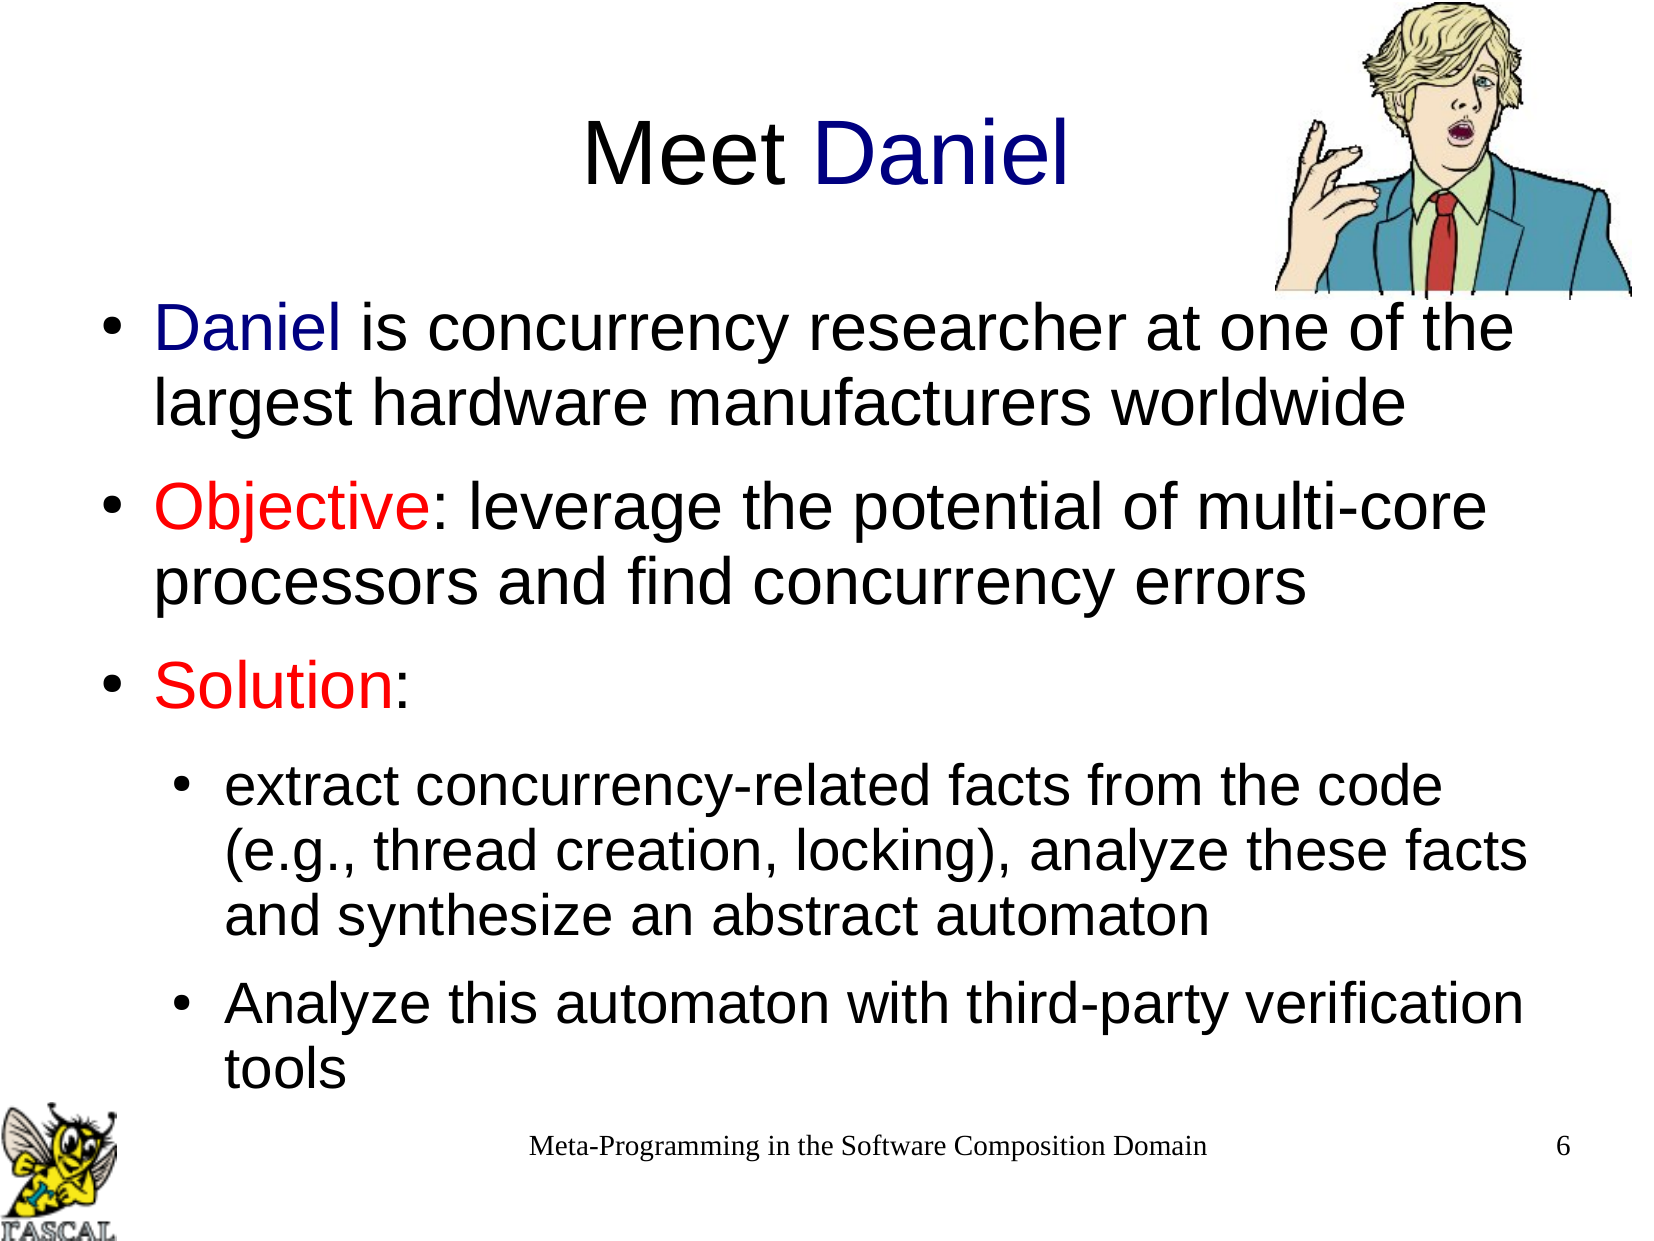

# Meet Daniel
Daniel is concurrency researcher at one of the largest hardware manufacturers worldwide
Objective: leverage the potential of multi-core processors and find concurrency errors
Solution:
extract concurrency-related facts from the code (e.g., thread creation, locking), analyze these facts and synthesize an abstract automaton
Analyze this automaton with third-party verification tools
6